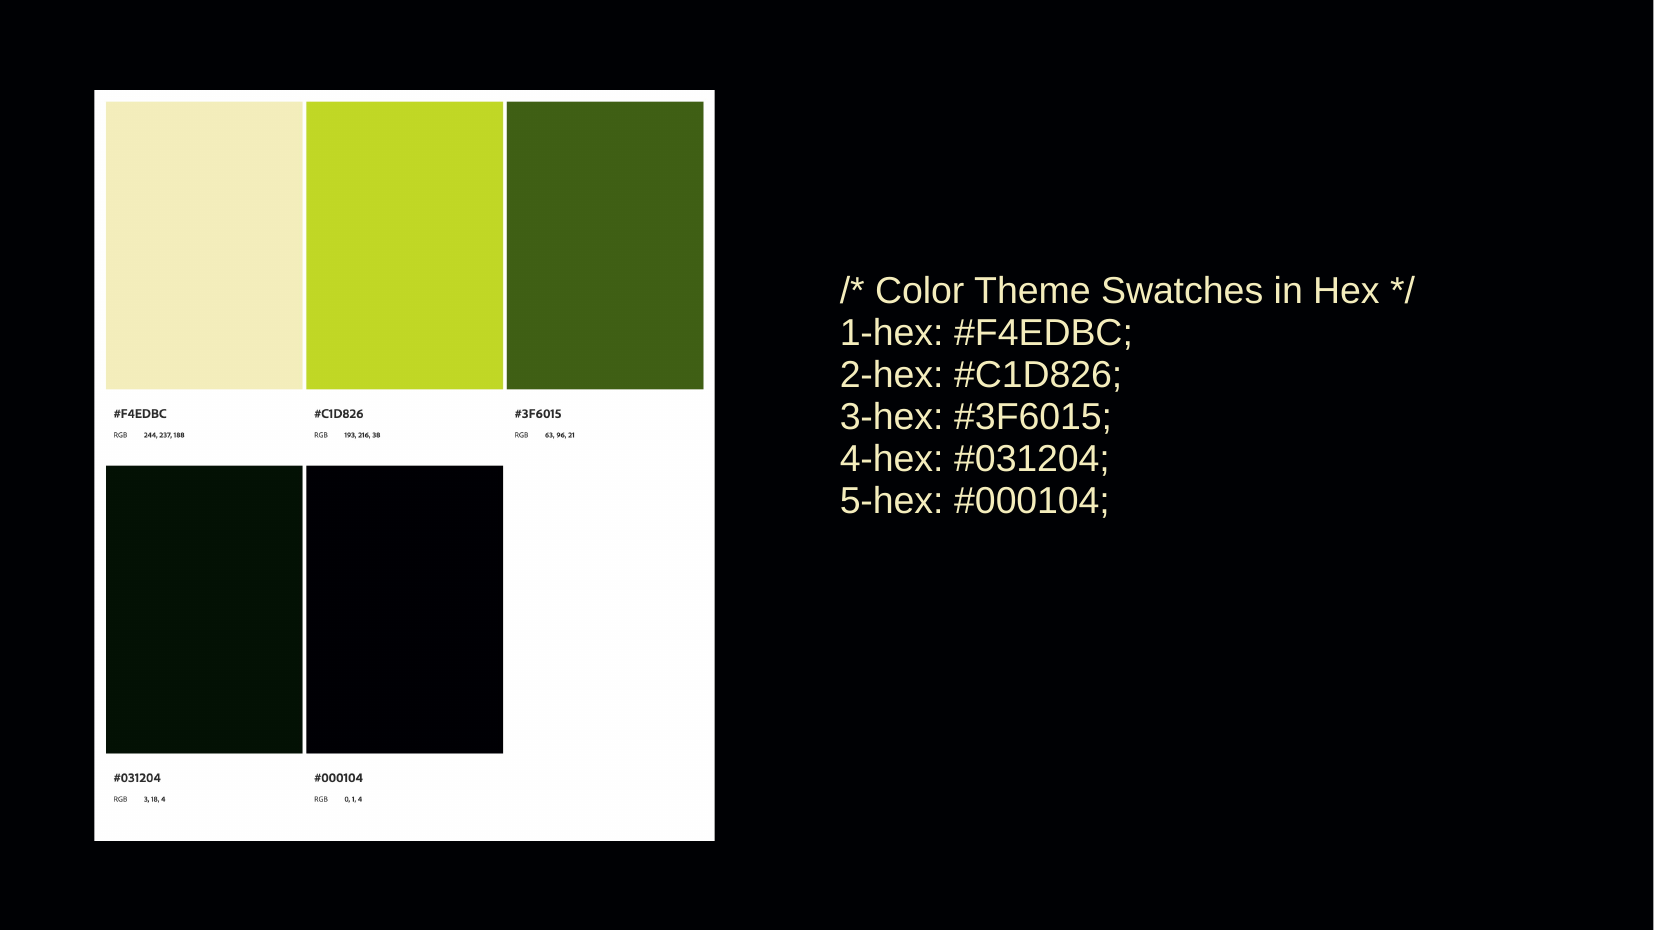

/* Color Theme Swatches in Hex */
1-hex: #F4EDBC;
2-hex: #C1D826;
3-hex: #3F6015;
4-hex: #031204;
5-hex: #000104;